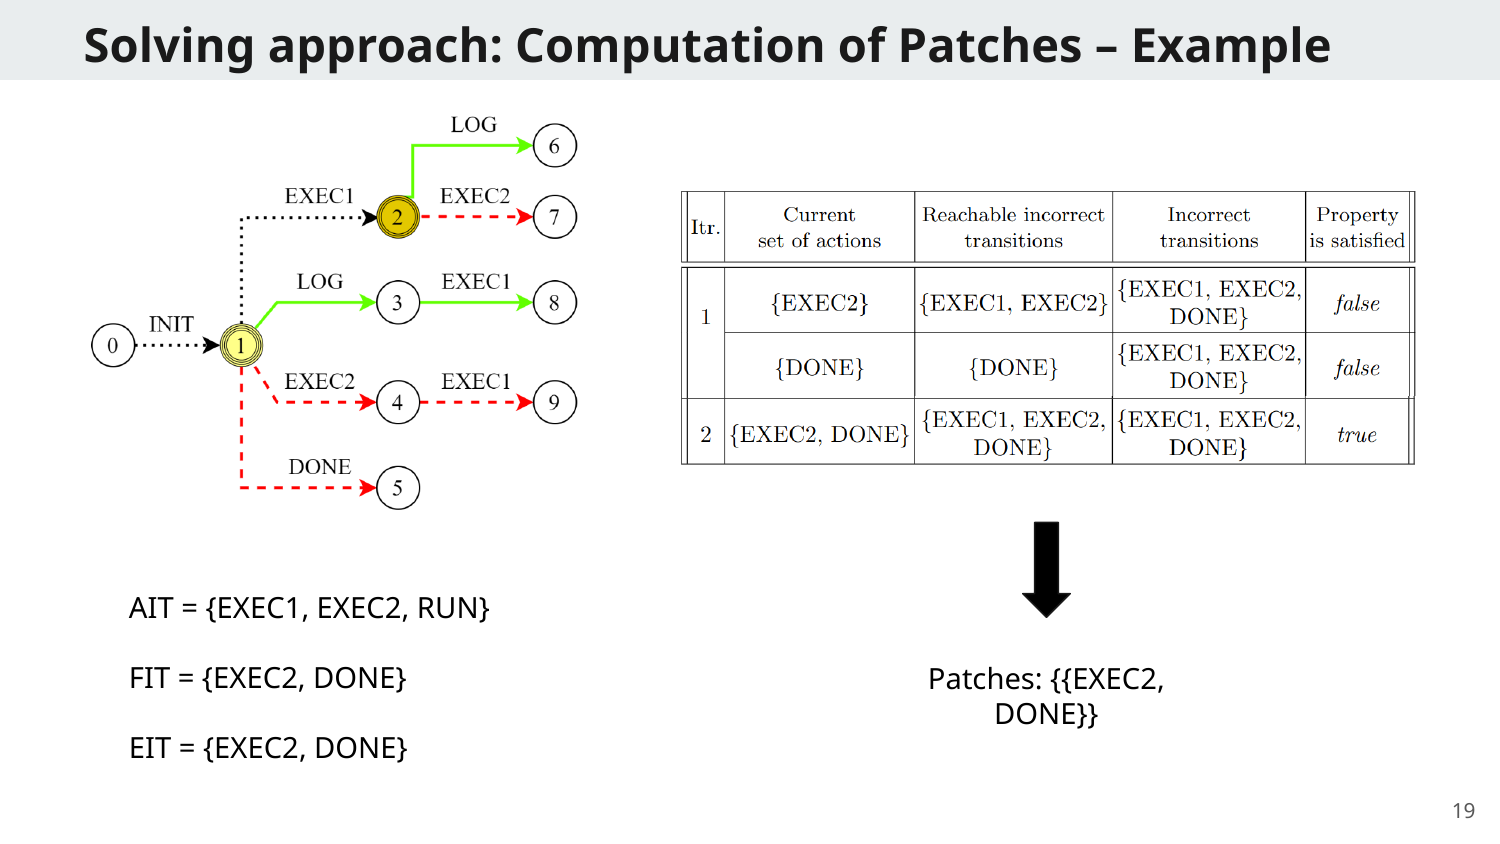

# Solving approach: Computation of Patches – Example
AIT = {EXEC1, EXEC2, RUN}
FIT = {EXEC2, DONE}
EIT = {EXEC2, DONE}
Patches: {{EXEC2, DONE}}